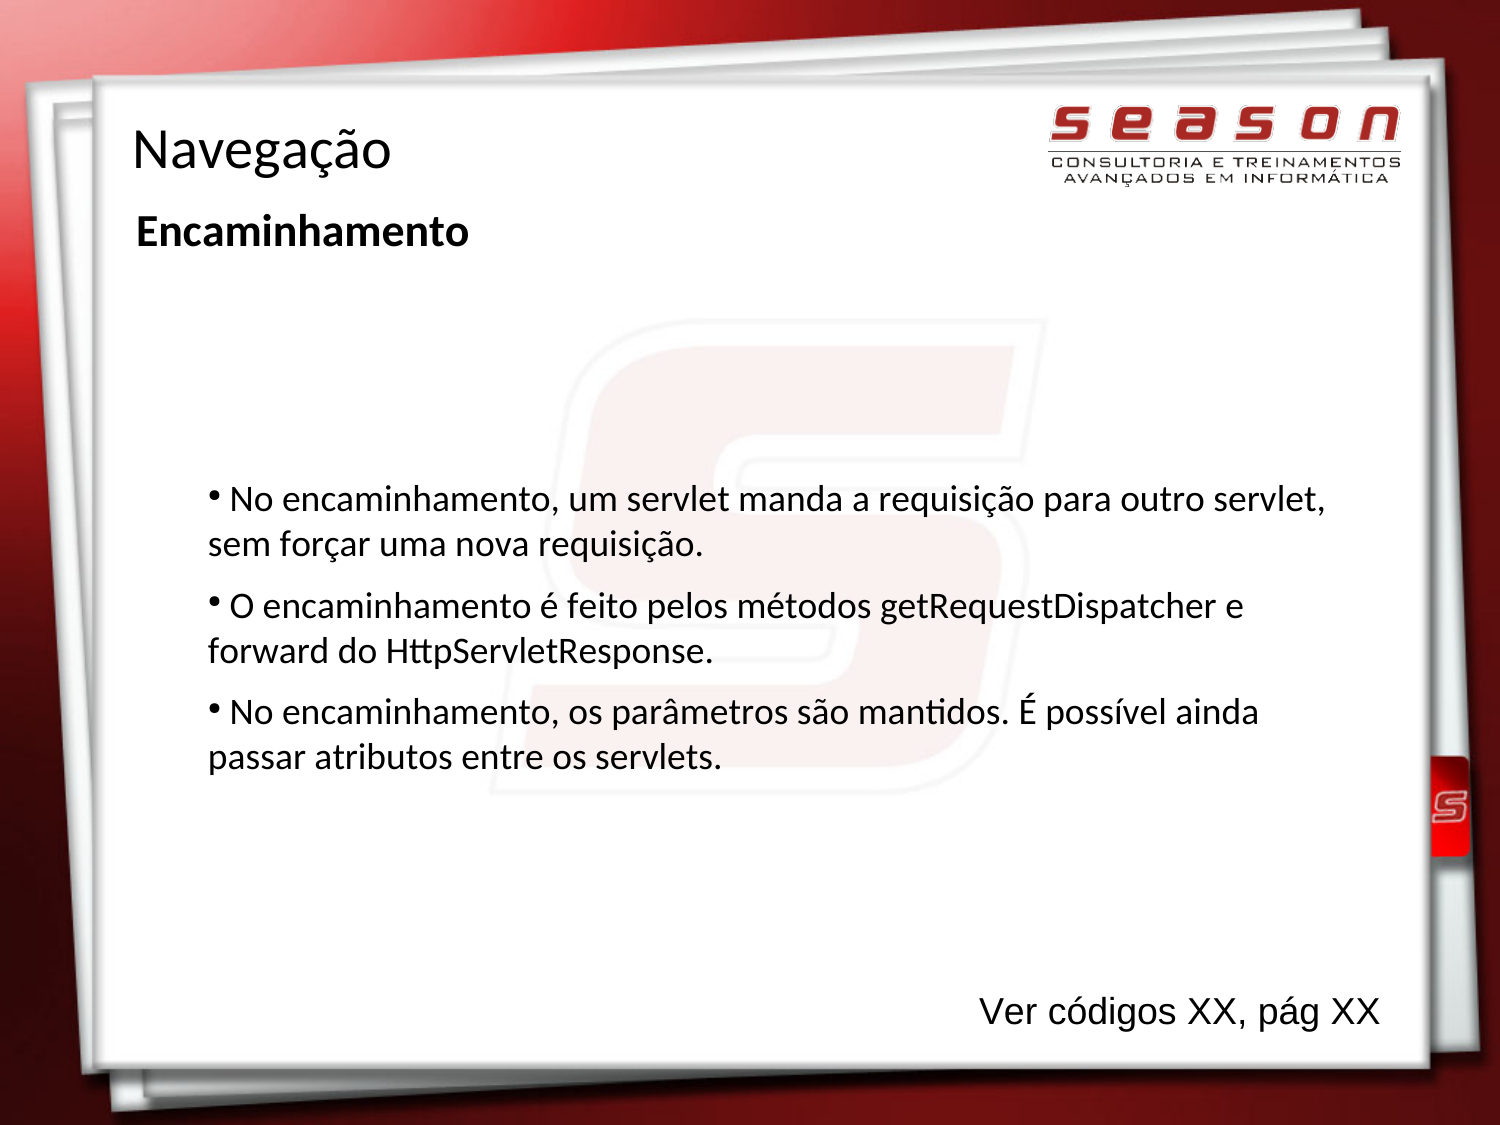

# Navegação
Encaminhamento
 No encaminhamento, um servlet manda a requisição para outro servlet, sem forçar uma nova requisição.
 O encaminhamento é feito pelos métodos getRequestDispatcher e forward do HttpServletResponse.
 No encaminhamento, os parâmetros são mantidos. É possível ainda passar atributos entre os servlets.
Ver códigos XX, pág XX